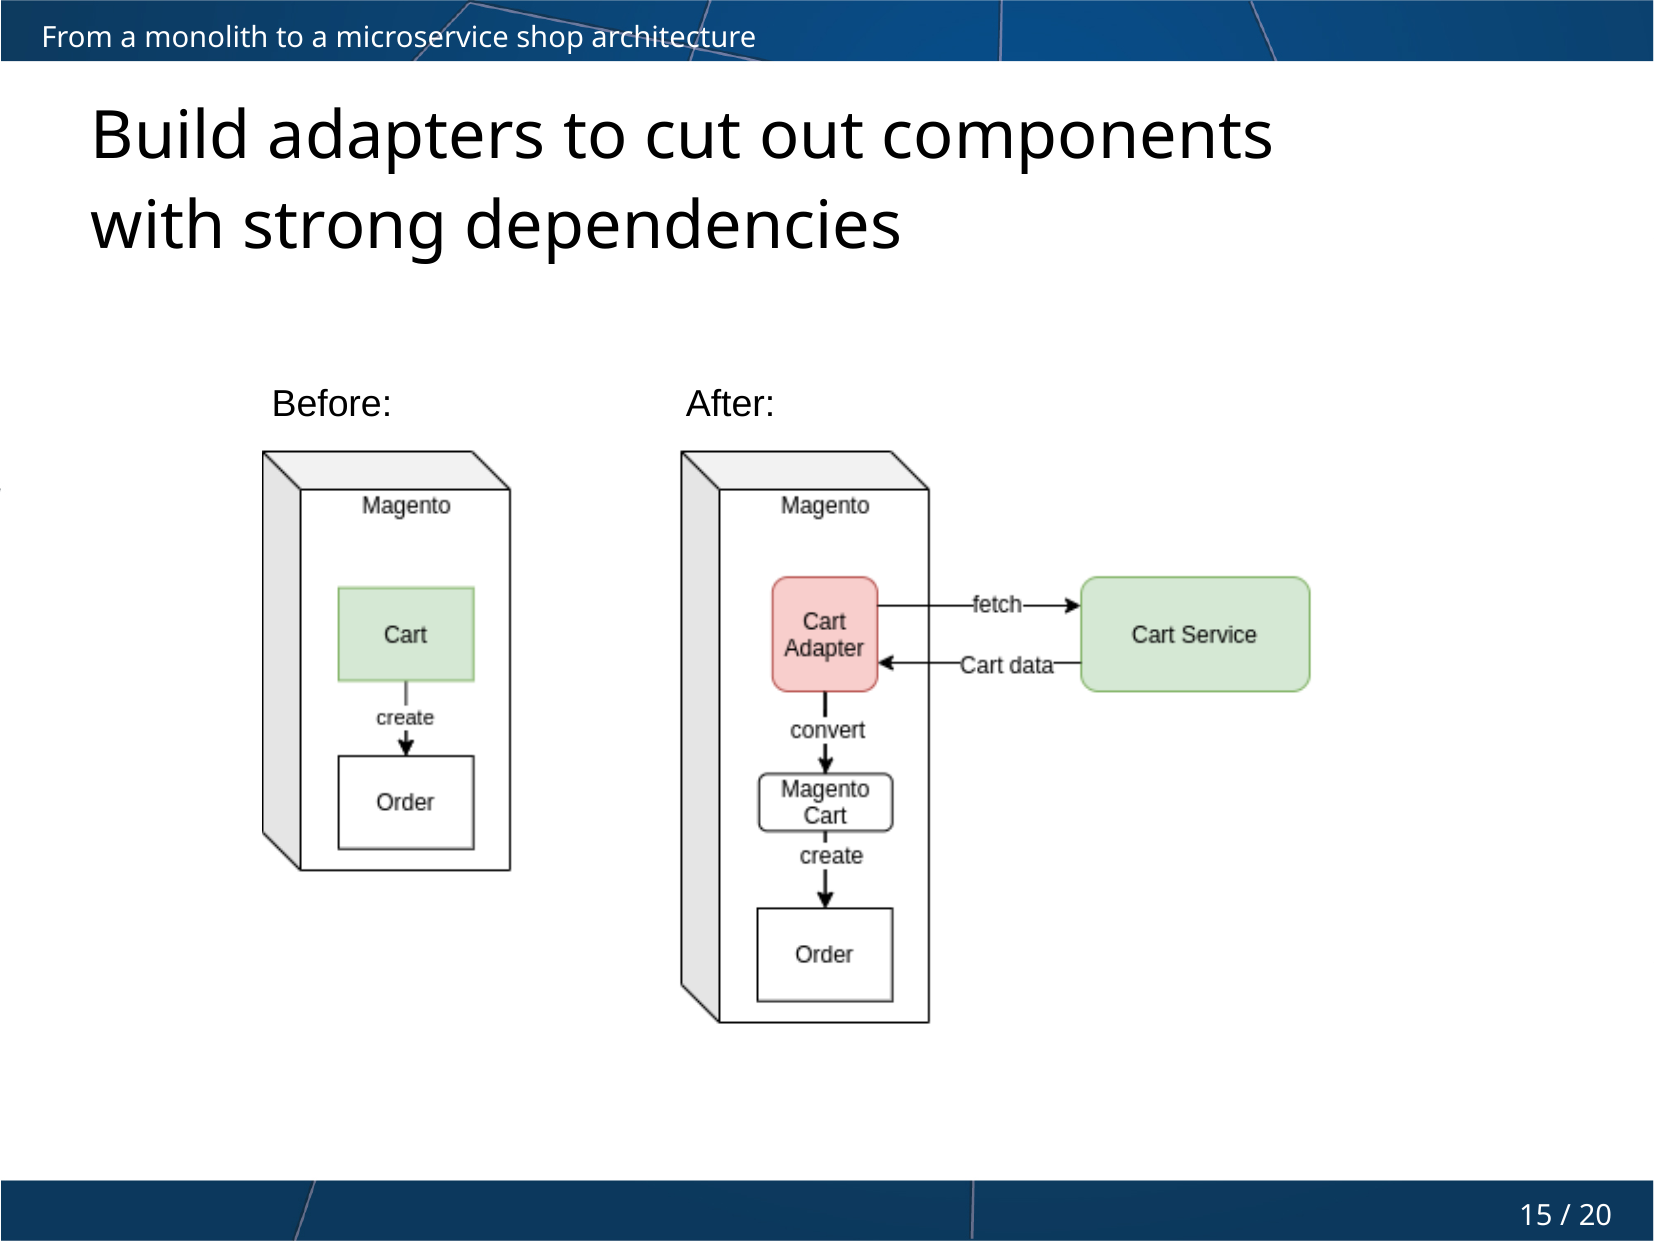

From a monolith to a microservice shop architecture
# Build adapters to cut out components with strong dependencies
Before:
After:
15